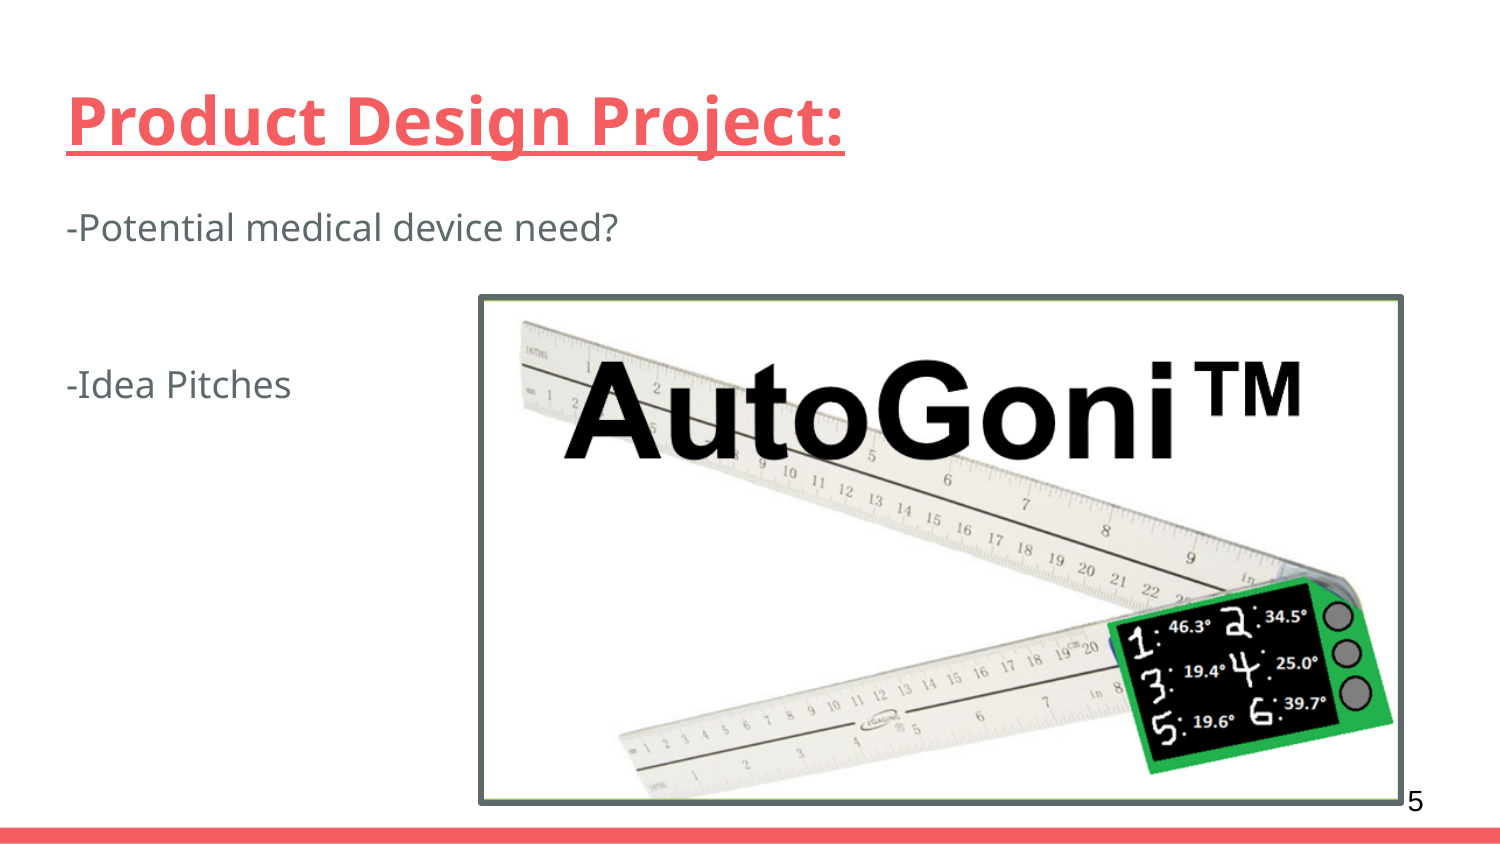

# Product Design Project:
-Potential medical device need?
-Idea Pitches